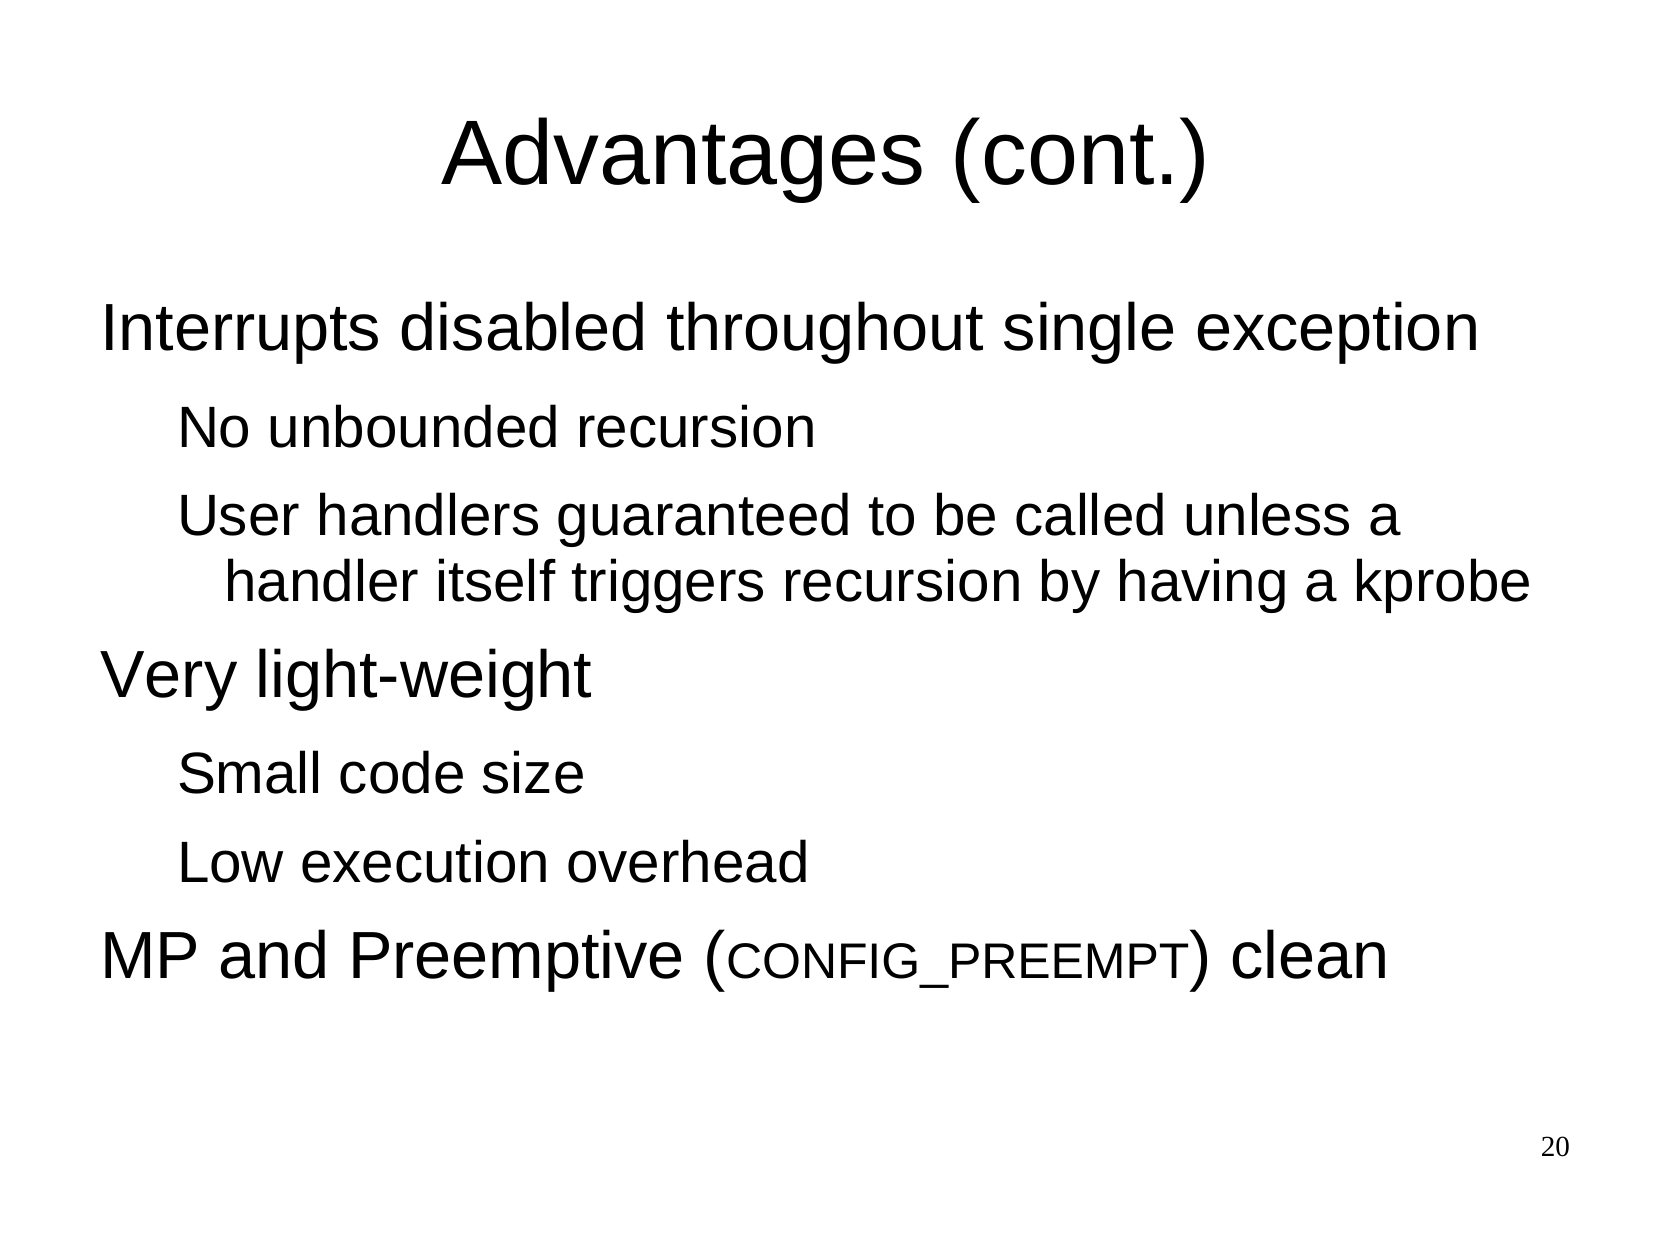

# Advantages (cont.)
Interrupts disabled throughout single exception
No unbounded recursion
User handlers guaranteed to be called unless a handler itself triggers recursion by having a kprobe
Very light-weight
Small code size
Low execution overhead
MP and Preemptive (CONFIG_PREEMPT) clean
20